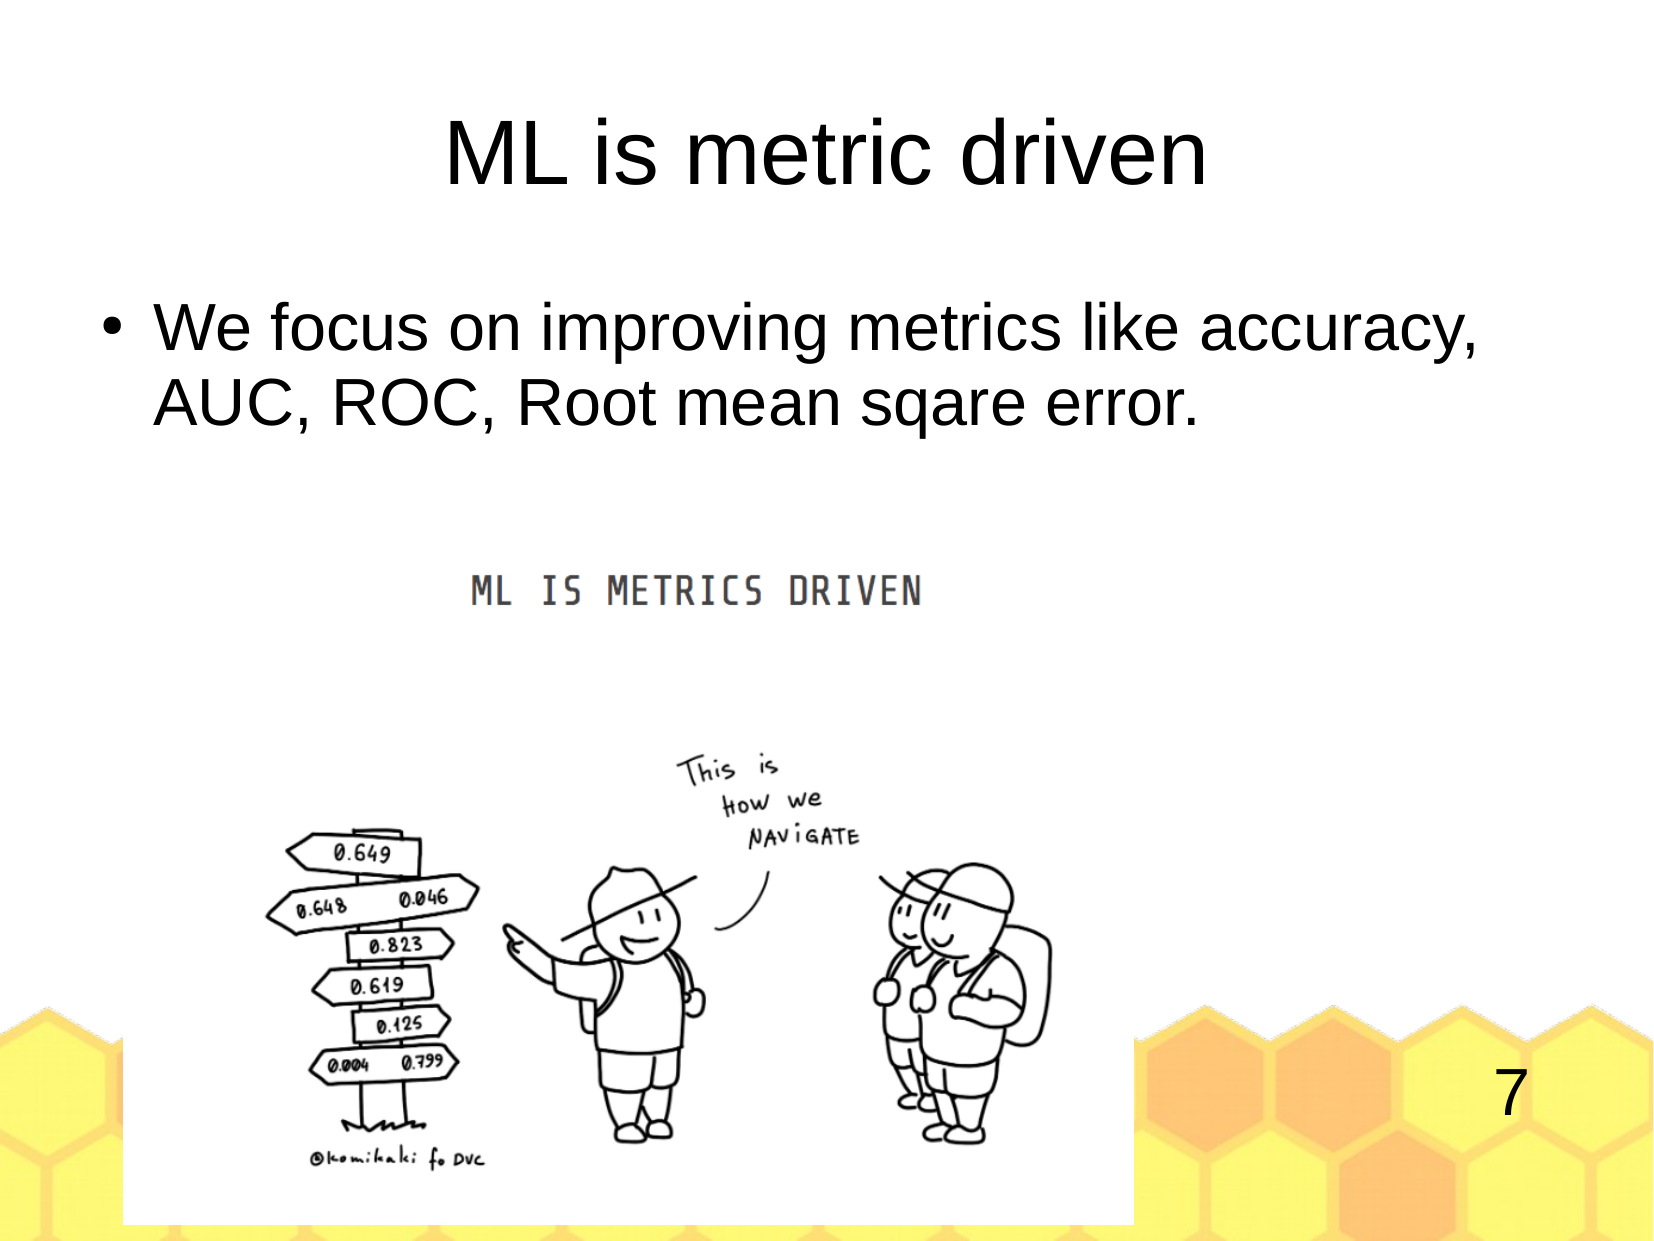

# ML is metric driven
We focus on improving metrics like accuracy, AUC, ROC, Root mean sqare error.
7